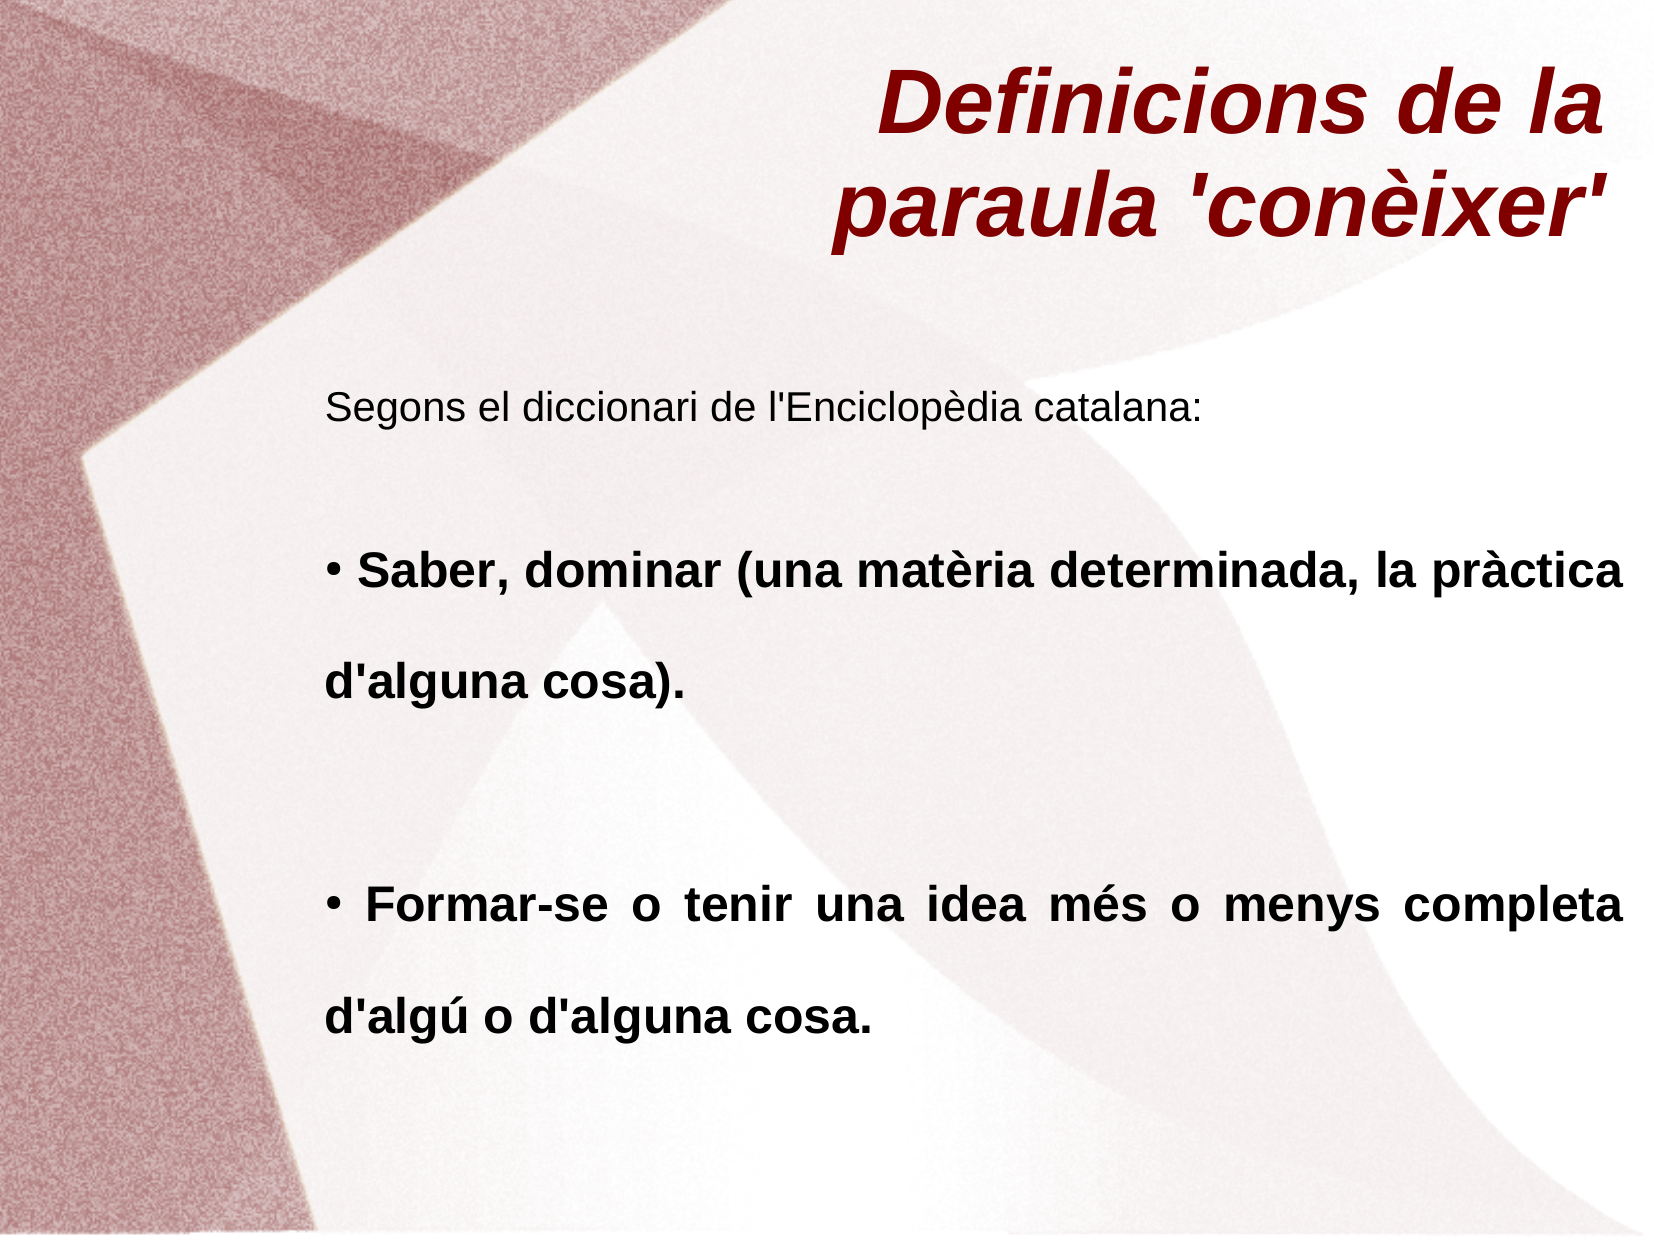

# Definicions de la paraula 'conèixer'
Segons el diccionari de l'Enciclopèdia catalana:
 Saber, dominar (una matèria determinada, la pràctica d'alguna cosa).
 Formar-se o tenir una idea més o menys completa d'algú o d'alguna cosa.